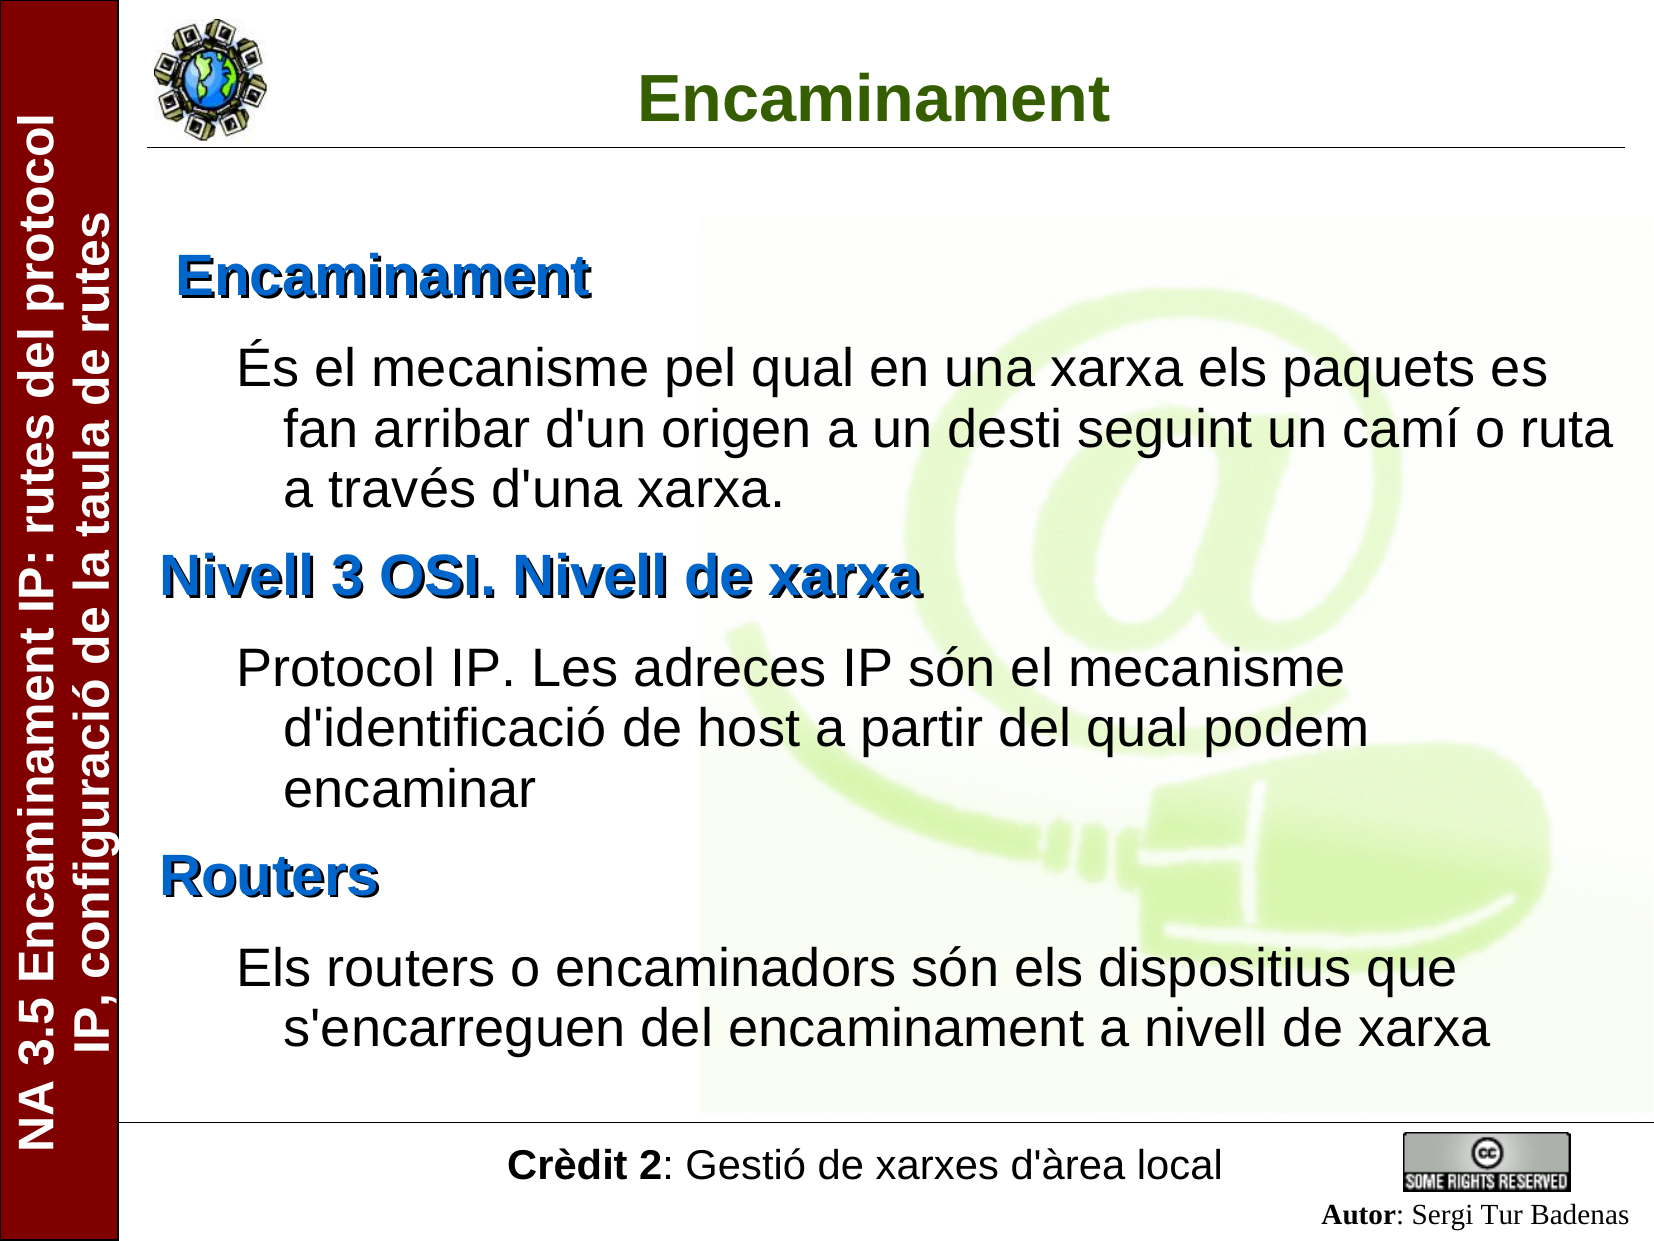

# Encaminament
 Encaminament
És el mecanisme pel qual en una xarxa els paquets es fan arribar d'un origen a un desti seguint un camí o ruta a través d'una xarxa.
Nivell 3 OSI. Nivell de xarxa
Protocol IP. Les adreces IP són el mecanisme d'identificació de host a partir del qual podem encaminar
Routers
Els routers o encaminadors són els dispositius que s'encarreguen del encaminament a nivell de xarxa